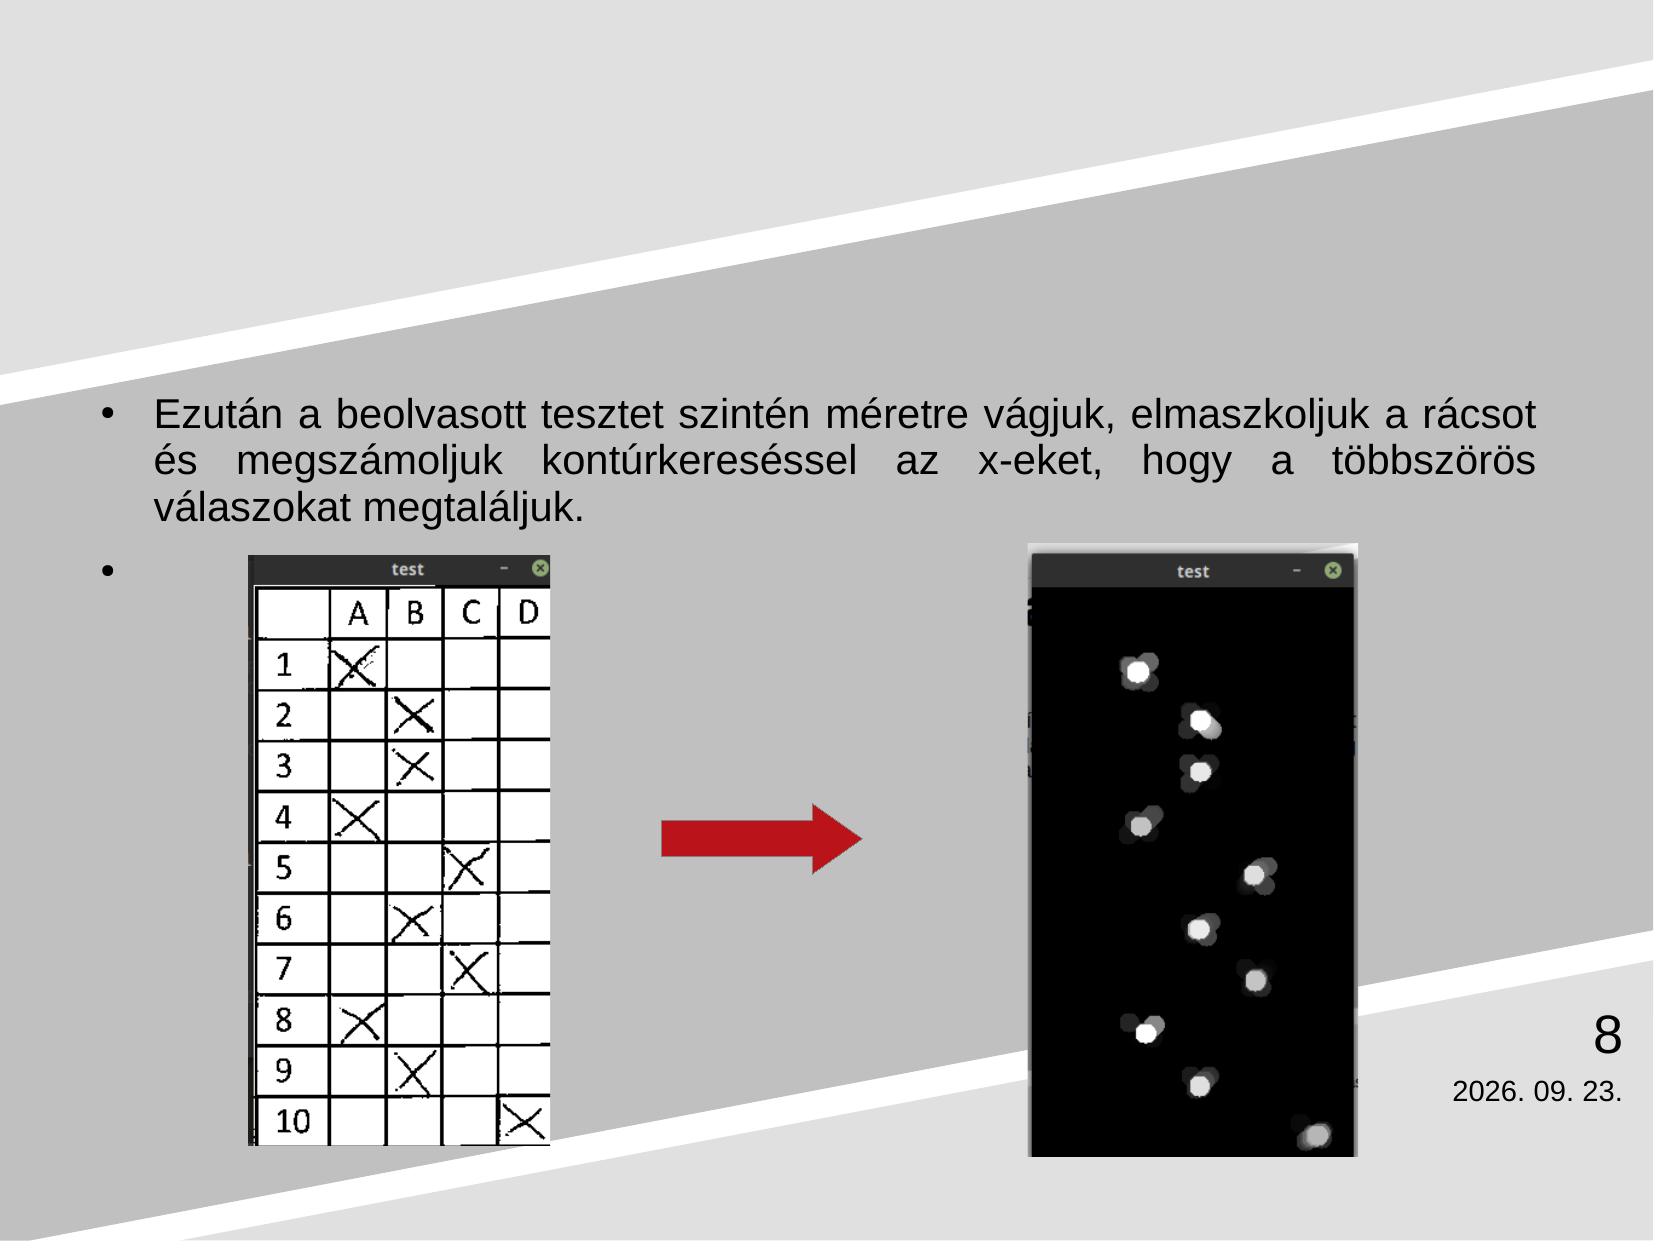

#
Ezután a beolvasott tesztet szintén méretre vágjuk, elmaszkoljuk a rácsot és megszámoljuk kontúrkereséssel az x-eket, hogy a többszörös válaszokat megtaláljuk.
8